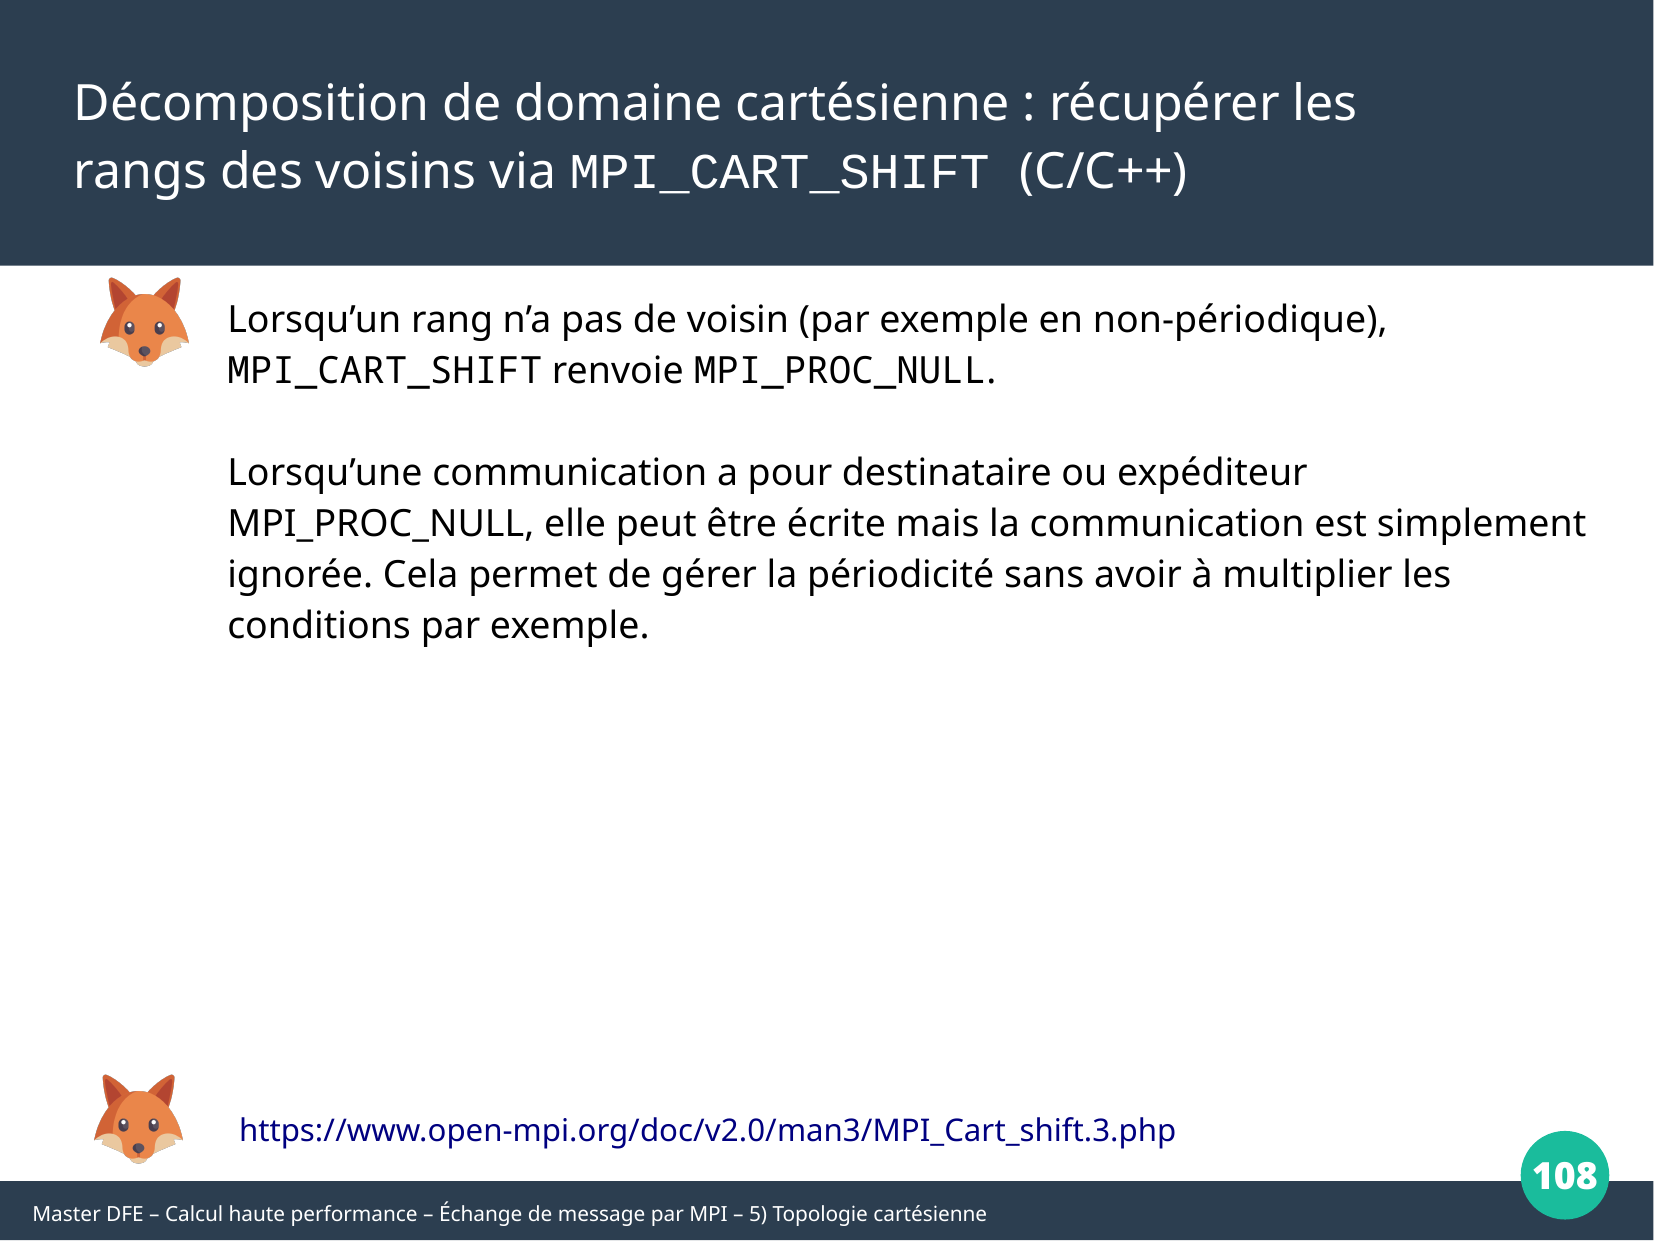

Décomposition de domaine cartésienne : récupérer les rangs des voisins via MPI_CART_SHIFT (C/C++)
Lorsqu’un rang n’a pas de voisin (par exemple en non-périodique), MPI_CART_SHIFT renvoie MPI_PROC_NULL.
Lorsqu’une communication a pour destinataire ou expéditeur MPI_PROC_NULL, elle peut être écrite mais la communication est simplement ignorée. Cela permet de gérer la périodicité sans avoir à multiplier les conditions par exemple.
https://www.open-mpi.org/doc/v2.0/man3/MPI_Cart_shift.3.php
108
Master DFE – Calcul haute performance – Échange de message par MPI – 5) Topologie cartésienne